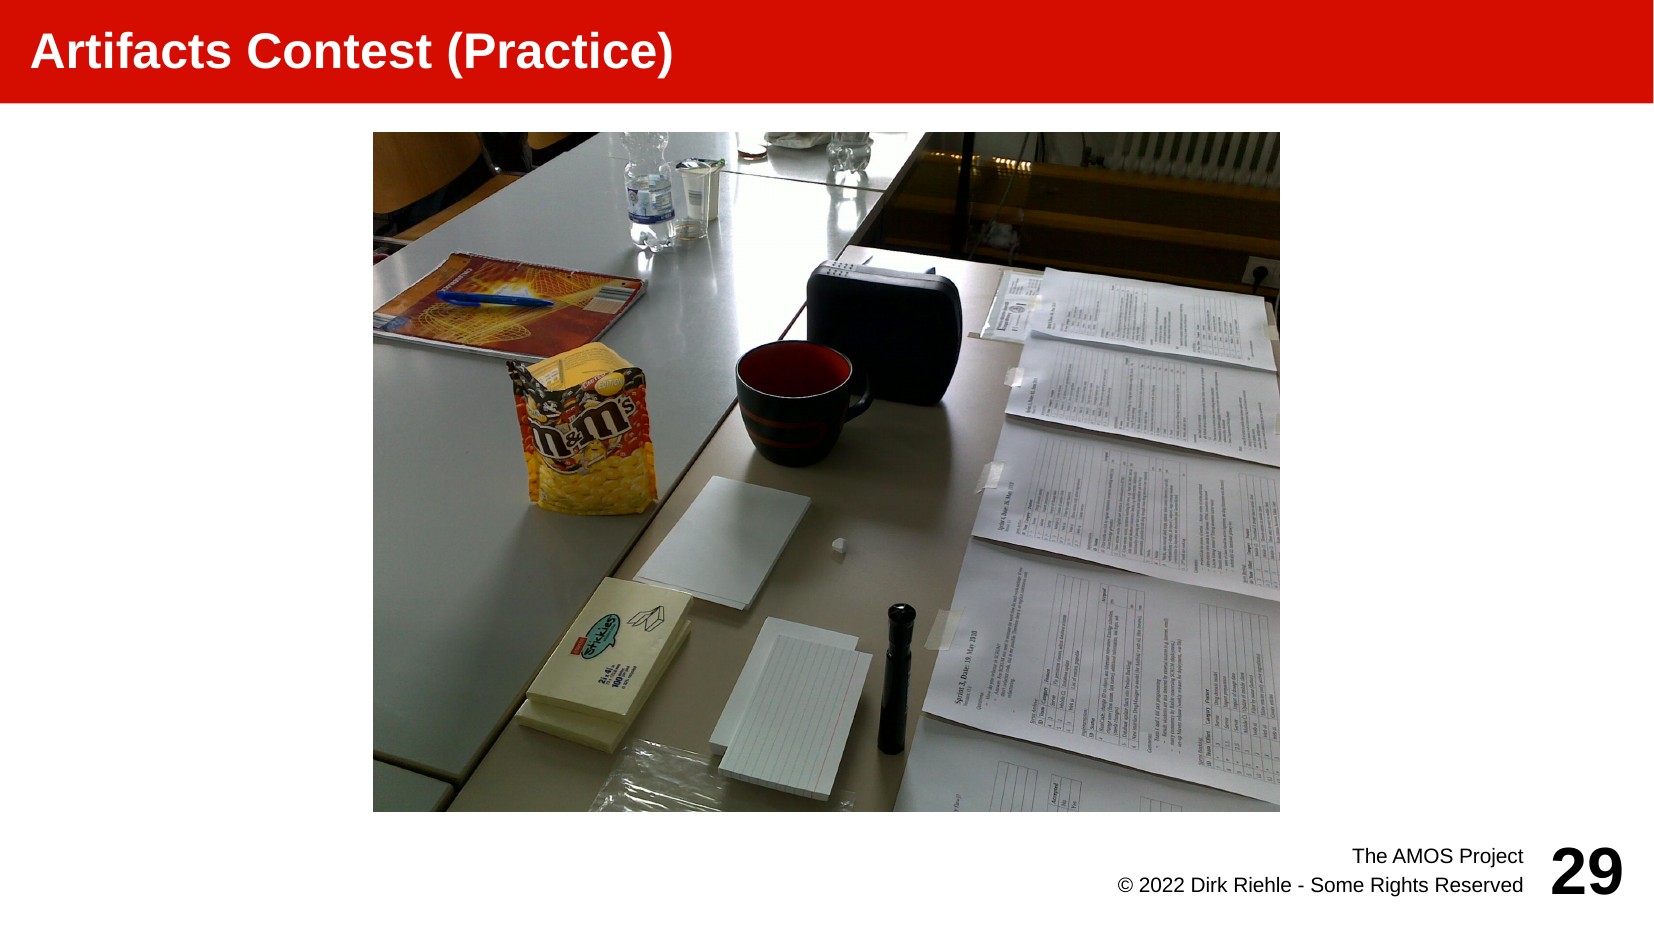

# Artifacts Contest (Practice)
The AMOS Project
29
© 2022 Dirk Riehle - Some Rights Reserved